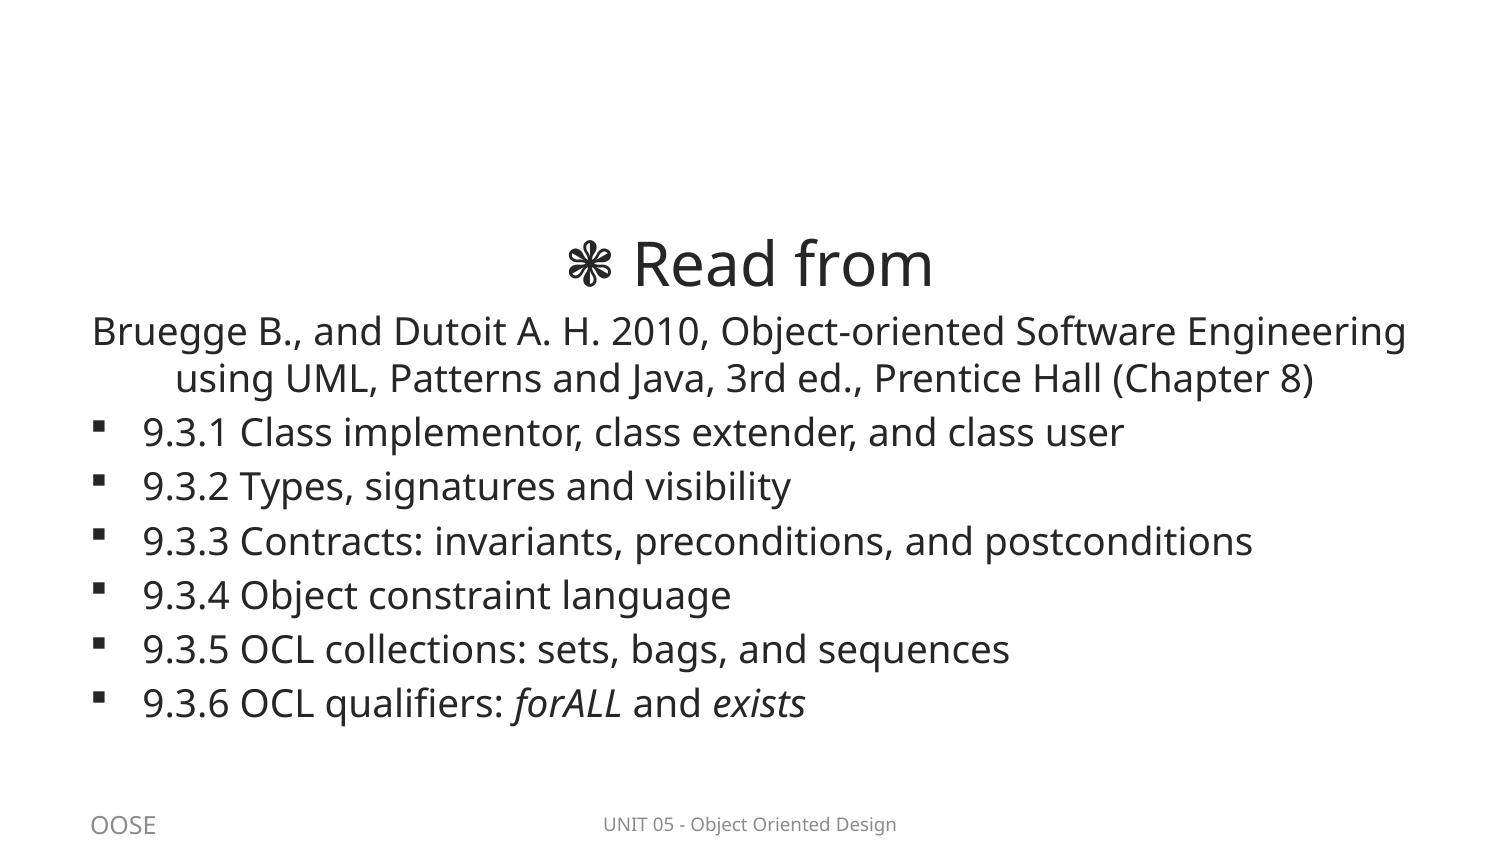

#
❃ Read from
Bruegge B., and Dutoit A. H. 2010, Object-oriented Software Engineering using UML, Patterns and Java, 3rd ed., Prentice Hall (Chapter 8)
9.3.1 Class implementor, class extender, and class user
9.3.2 Types, signatures and visibility
9.3.3 Contracts: invariants, preconditions, and postconditions
9.3.4 Object constraint language
9.3.5 OCL collections: sets, bags, and sequences
9.3.6 OCL qualifiers: forALL and exists
OOSE
UNIT 05 - Object Oriented Design